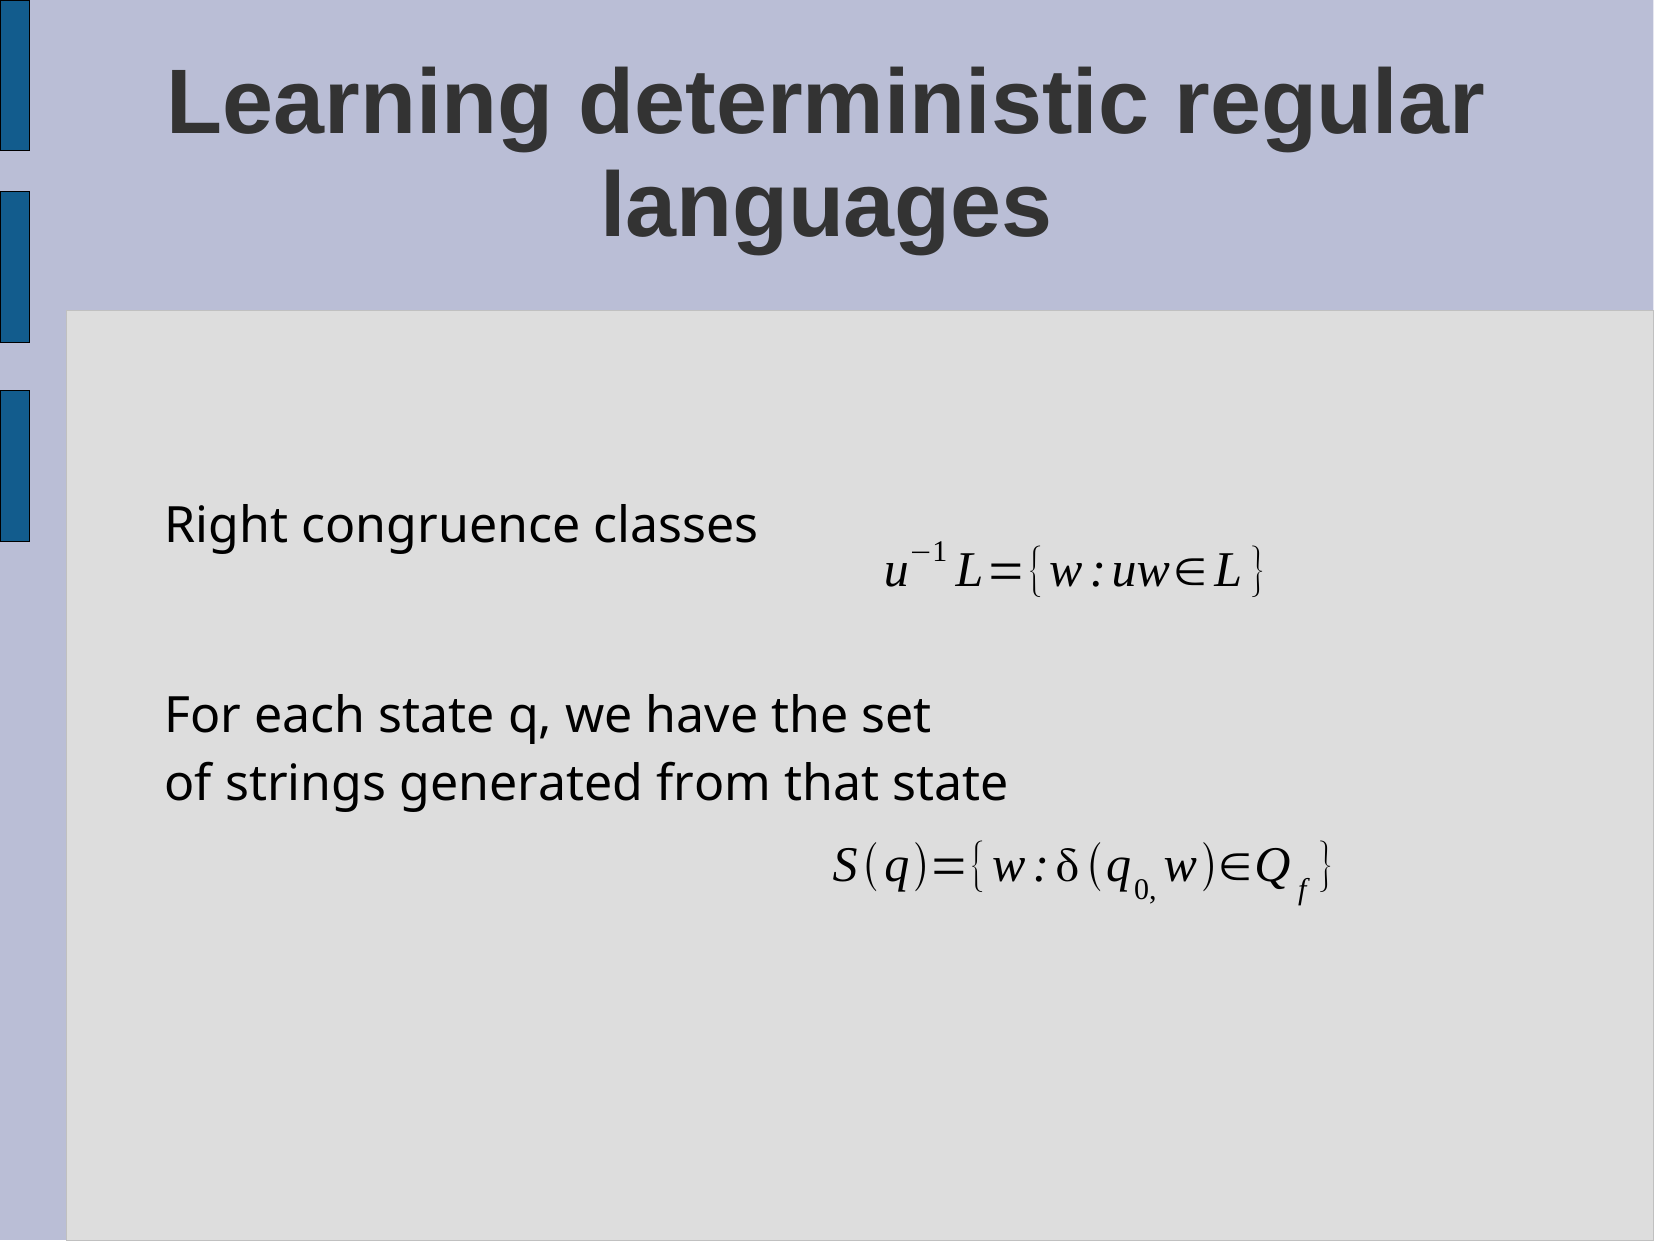

# Learning deterministic regular languages
Right congruence classes
For each state q, we have the set
of strings generated from that state